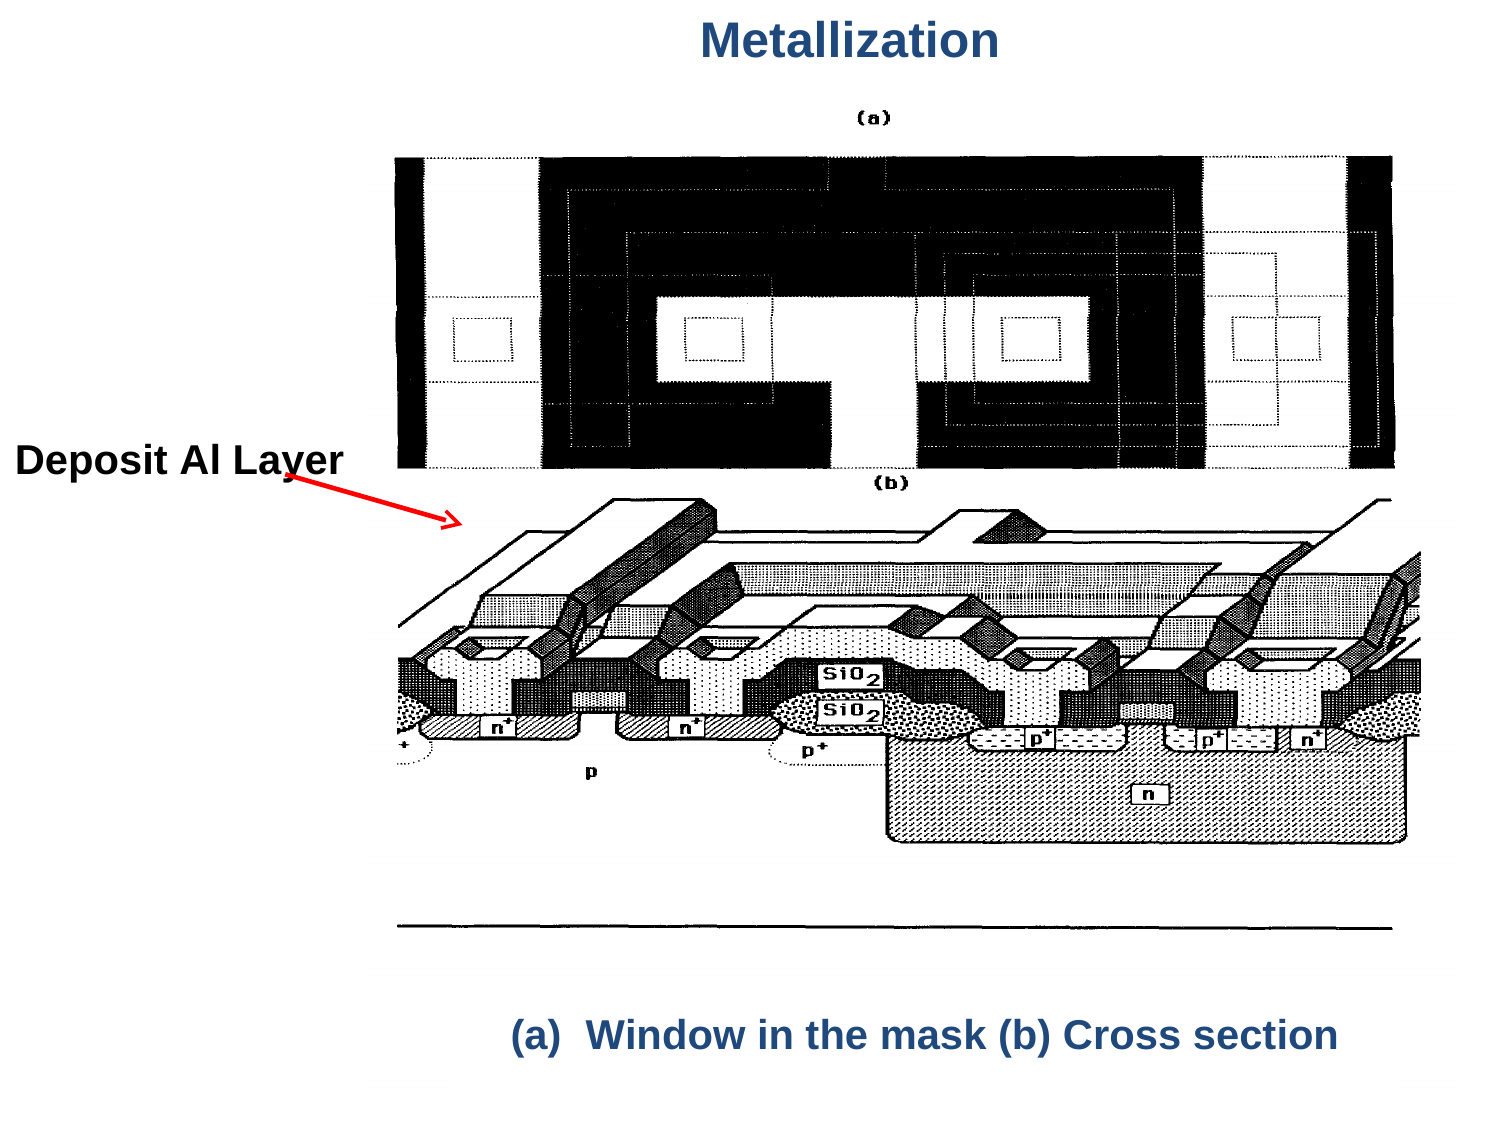

Metallization
Deposit Al Layer
Window in the mask (b) Cross section